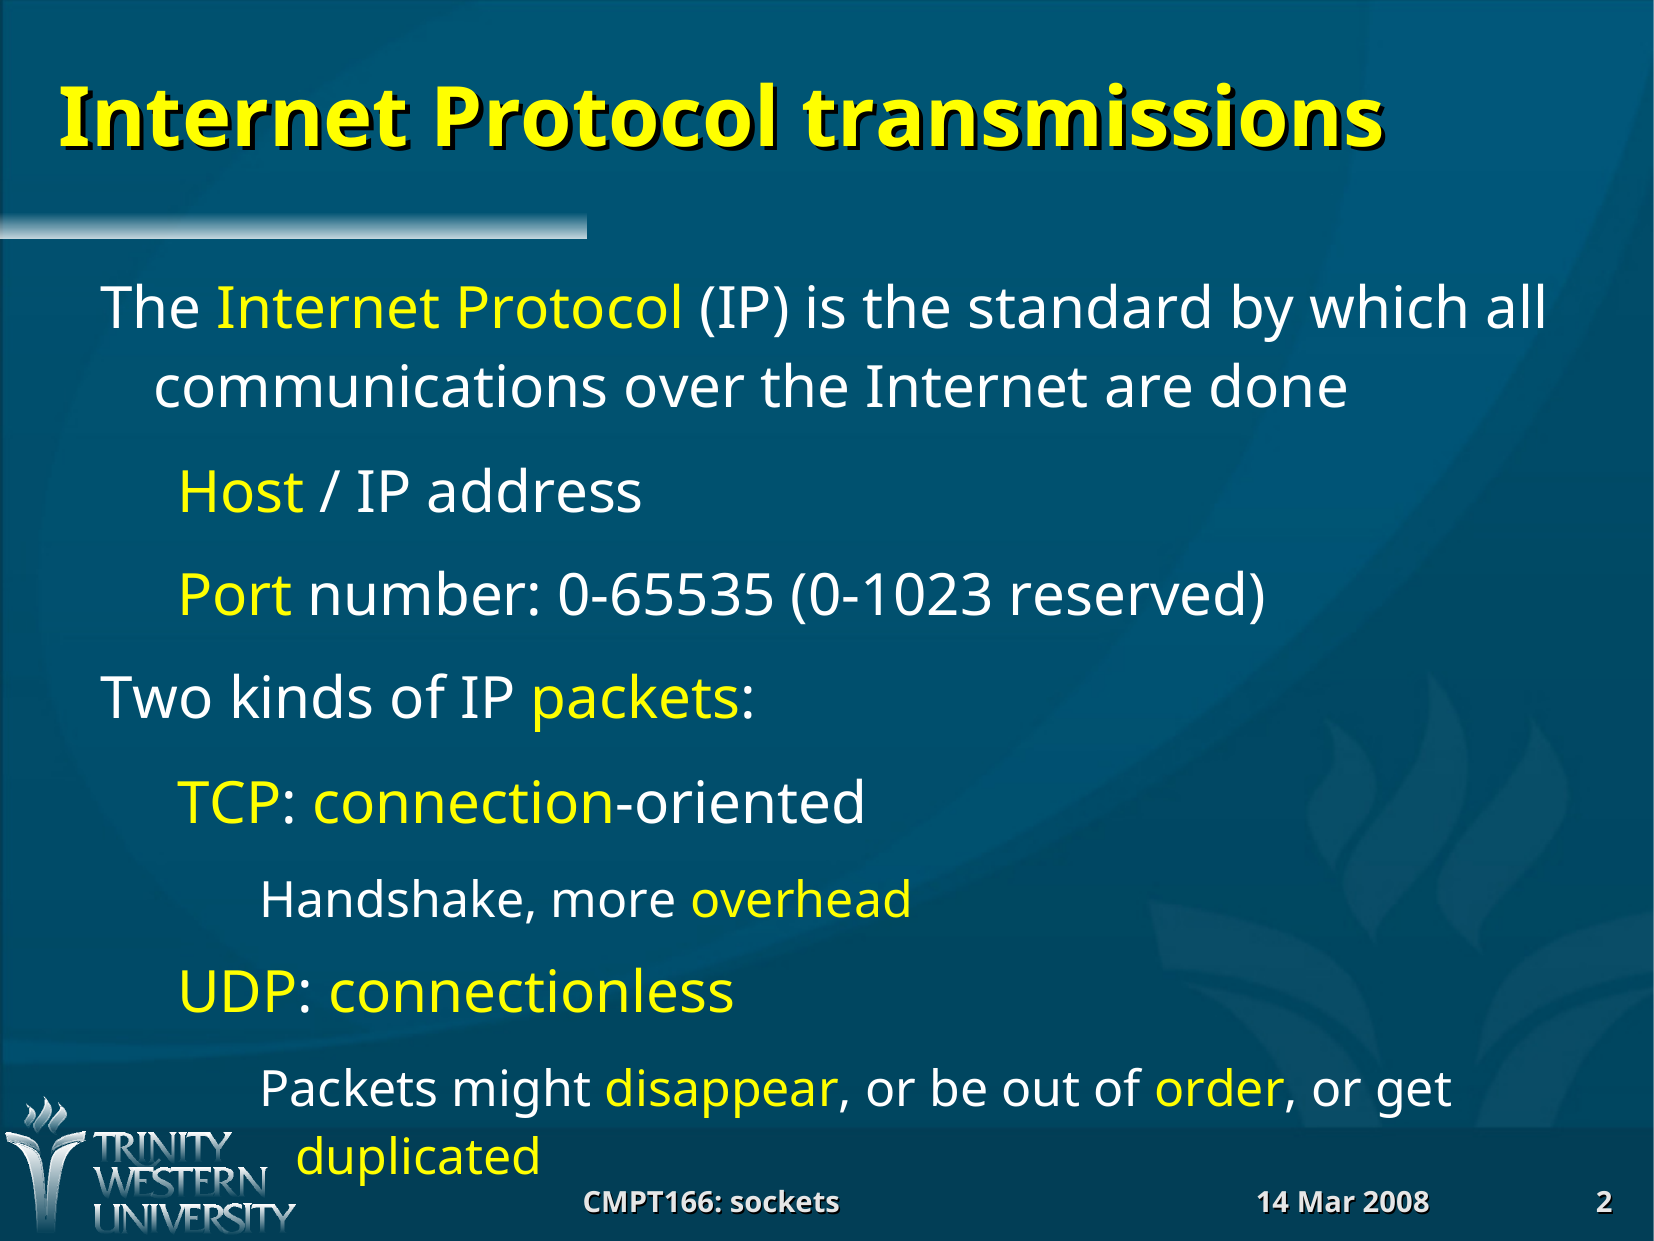

# Internet Protocol transmissions
The Internet Protocol (IP) is the standard by which all communications over the Internet are done
Host / IP address
Port number: 0-65535 (0-1023 reserved)
Two kinds of IP packets:
TCP: connection-oriented
Handshake, more overhead
UDP: connectionless
Packets might disappear, or be out of order, or get duplicated
CMPT166: sockets
14 Mar 2008
2